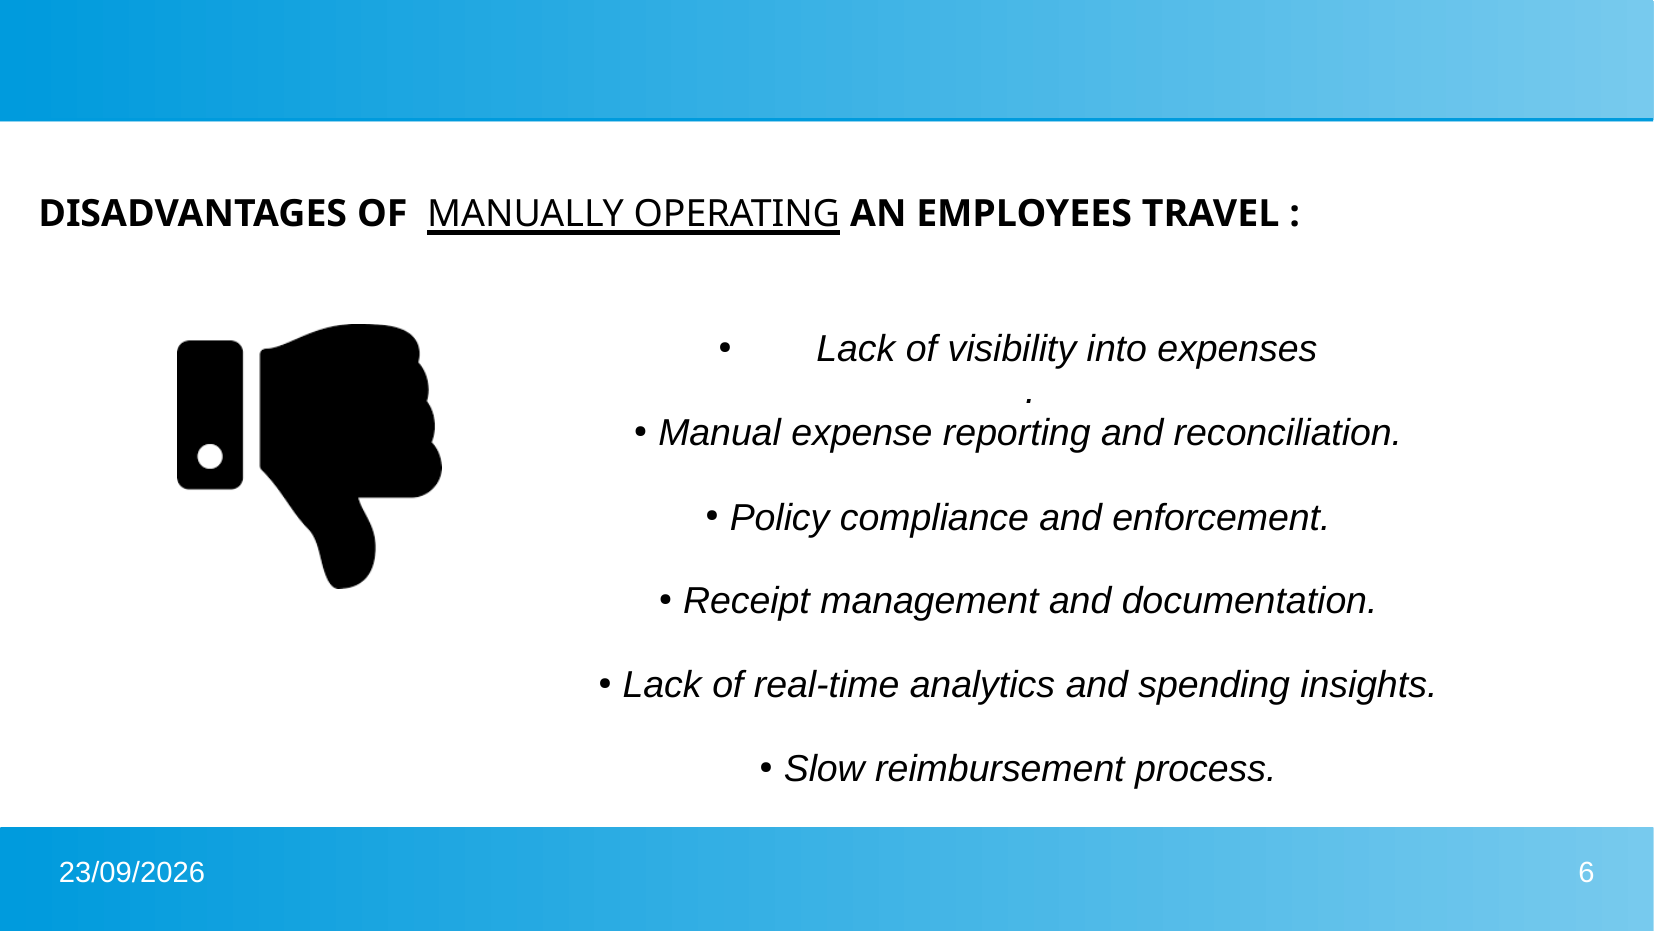

DISADVANTAGES OF MANUALLY OPERATING AN EMPLOYEES TRAVEL :
	Lack of visibility into expenses
.
Manual expense reporting and reconciliation.
Policy compliance and enforcement.
Receipt management and documentation.
Lack of real-time analytics and spending insights.
Slow reimbursement process.
6